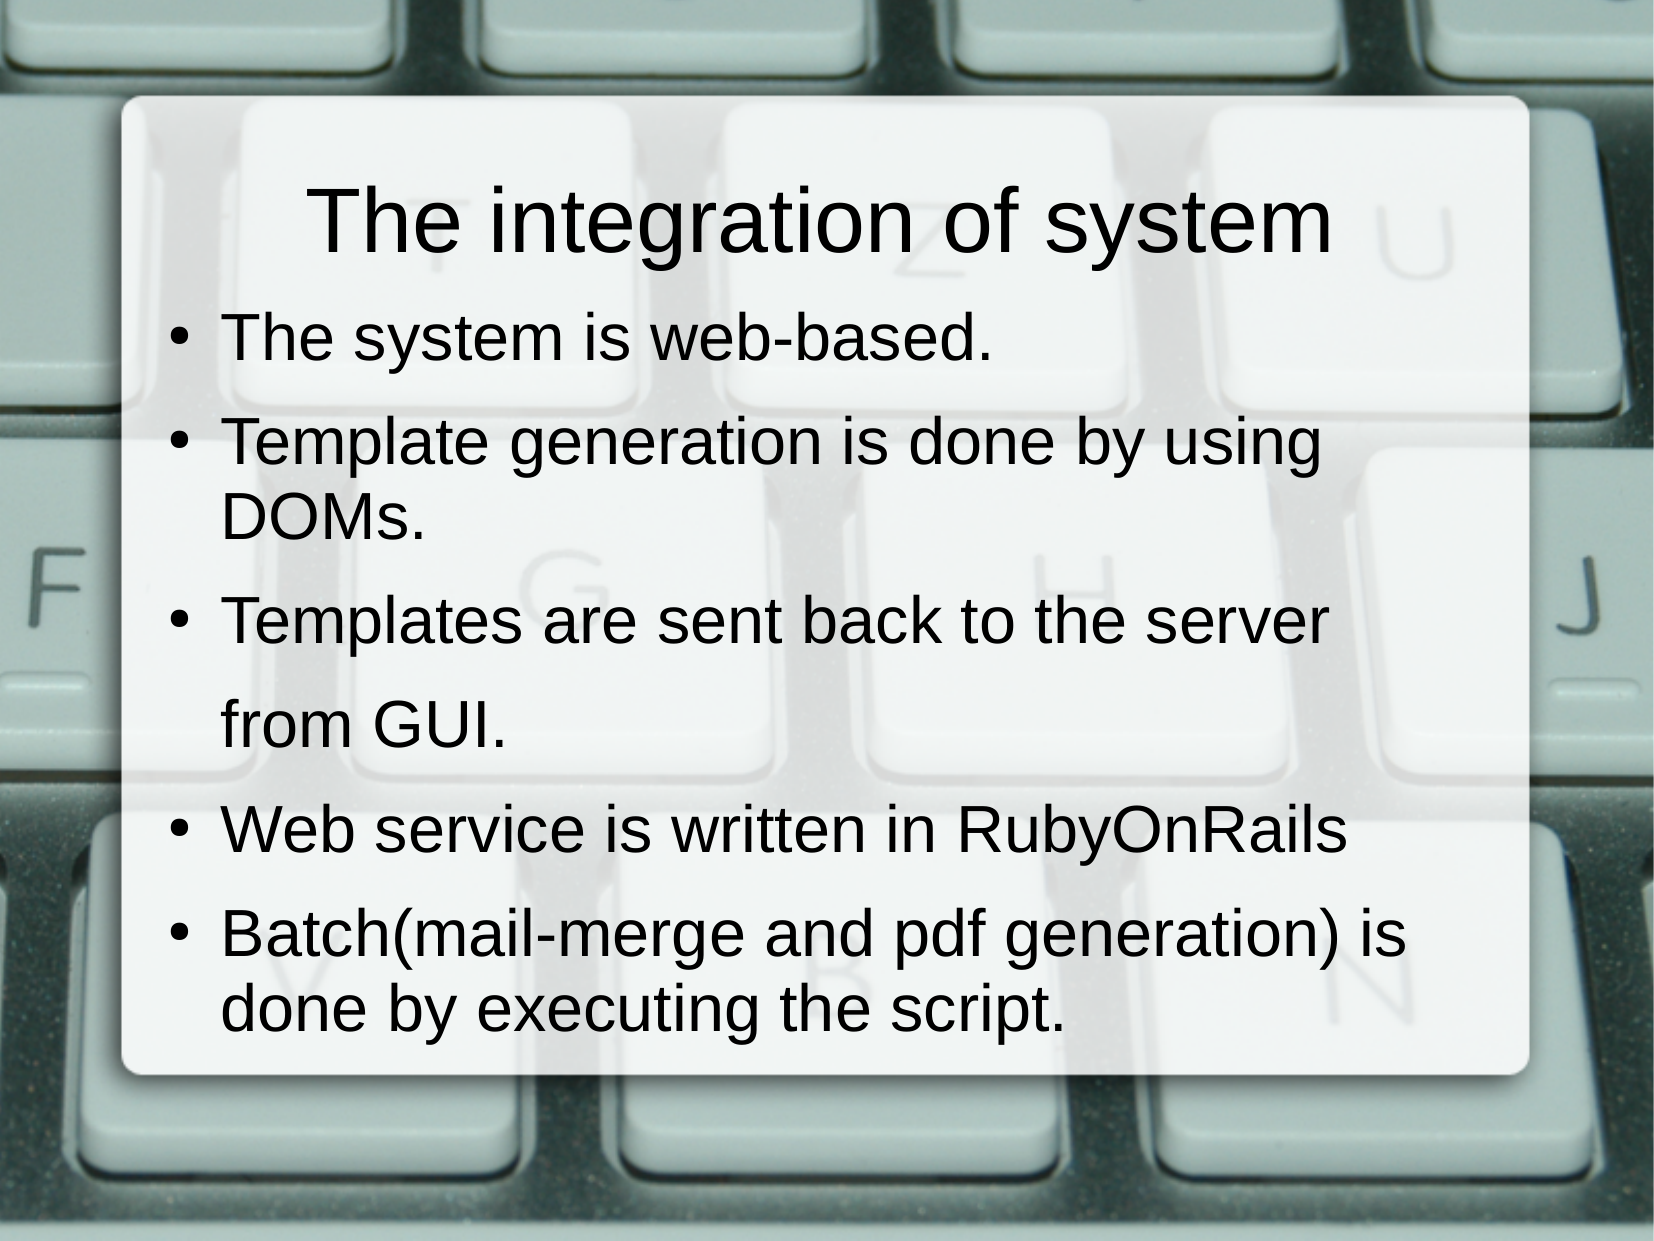

# The integration of system
The system is web-based.
Template generation is done by using DOMs.
Templates are sent back to the server
from GUI.
Web service is written in RubyOnRails
Batch(mail-merge and pdf generation) is done by executing the script.